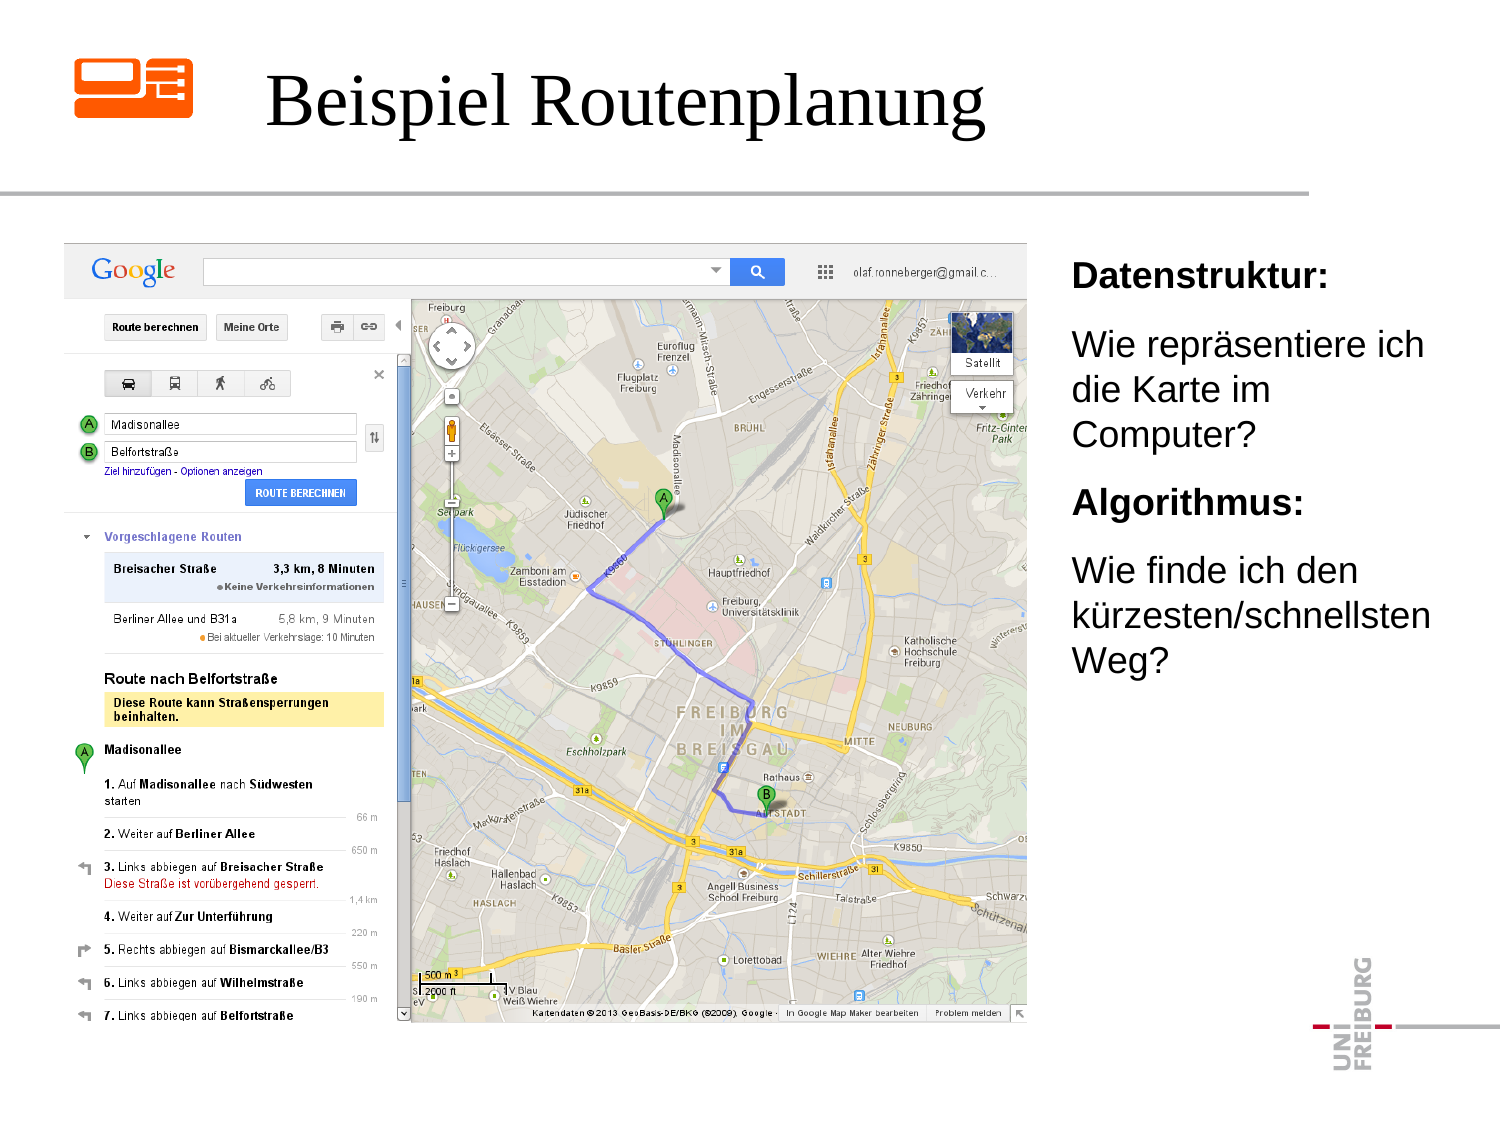

Beispiel Routenplanung
Datenstruktur:
Wie repräsentiere ich die Karte im Computer?
Algorithmus:
Wie finde ich den kürzesten/schnellsten Weg?